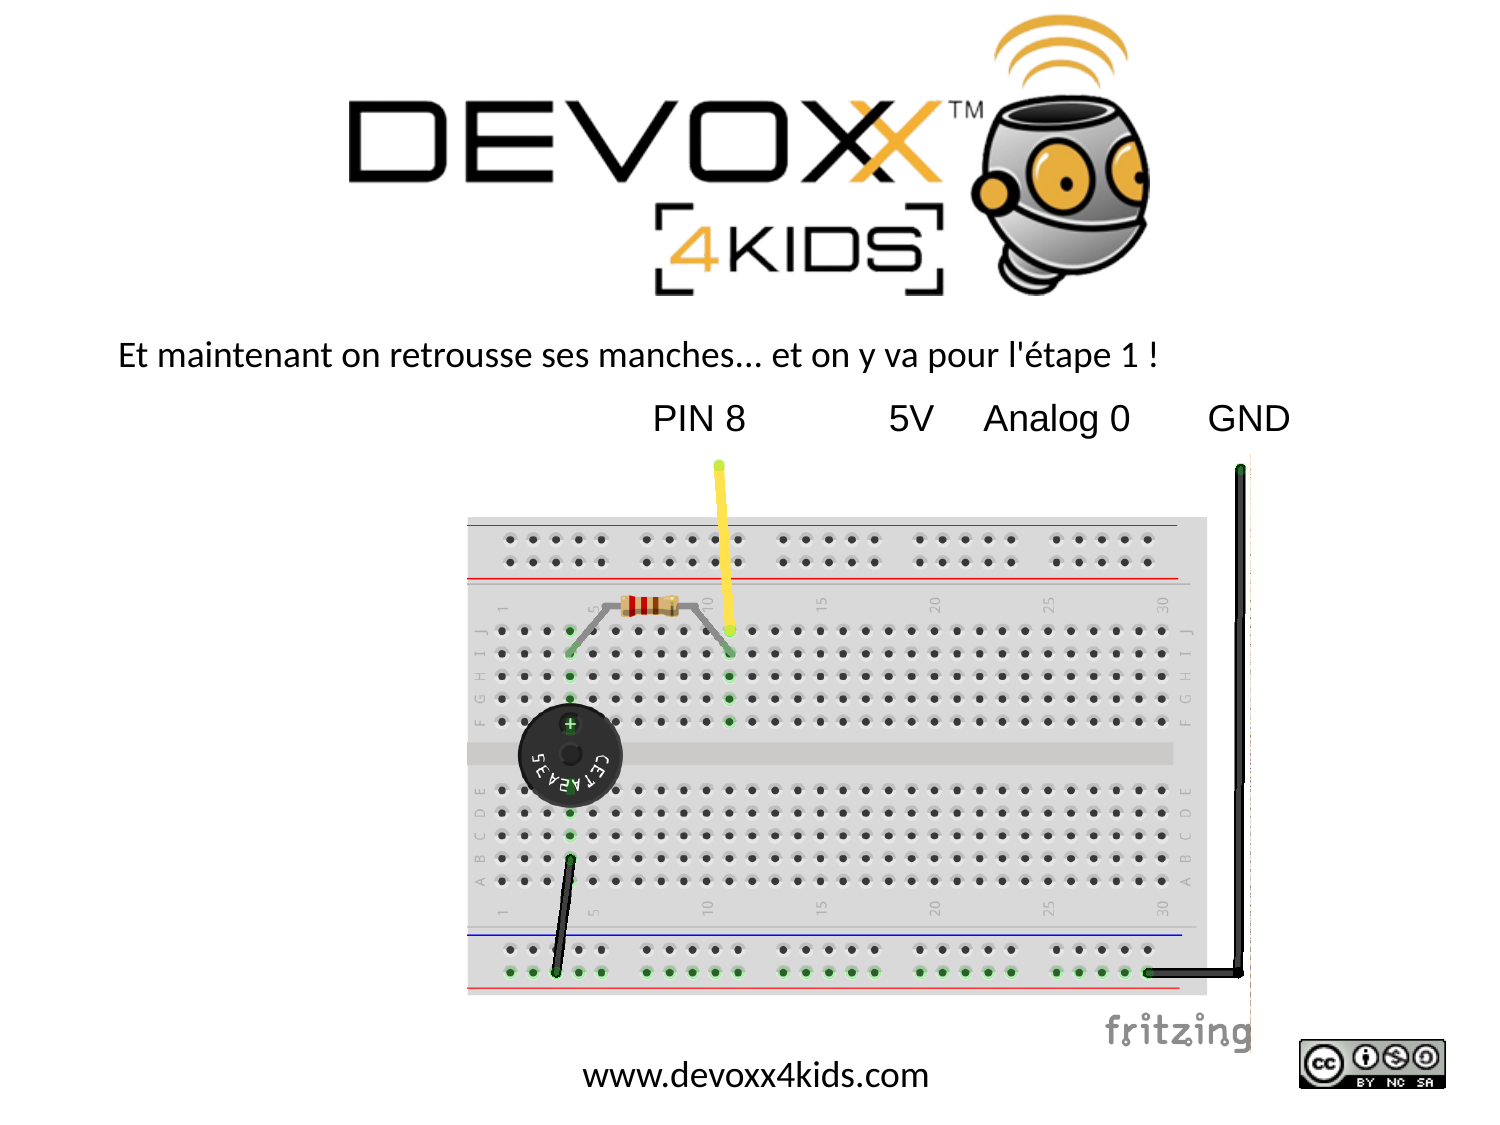

# Et maintenant on retrousse ses manches... et on y va pour l'étape 1 !
PIN 8
5V
Analog 0
GND